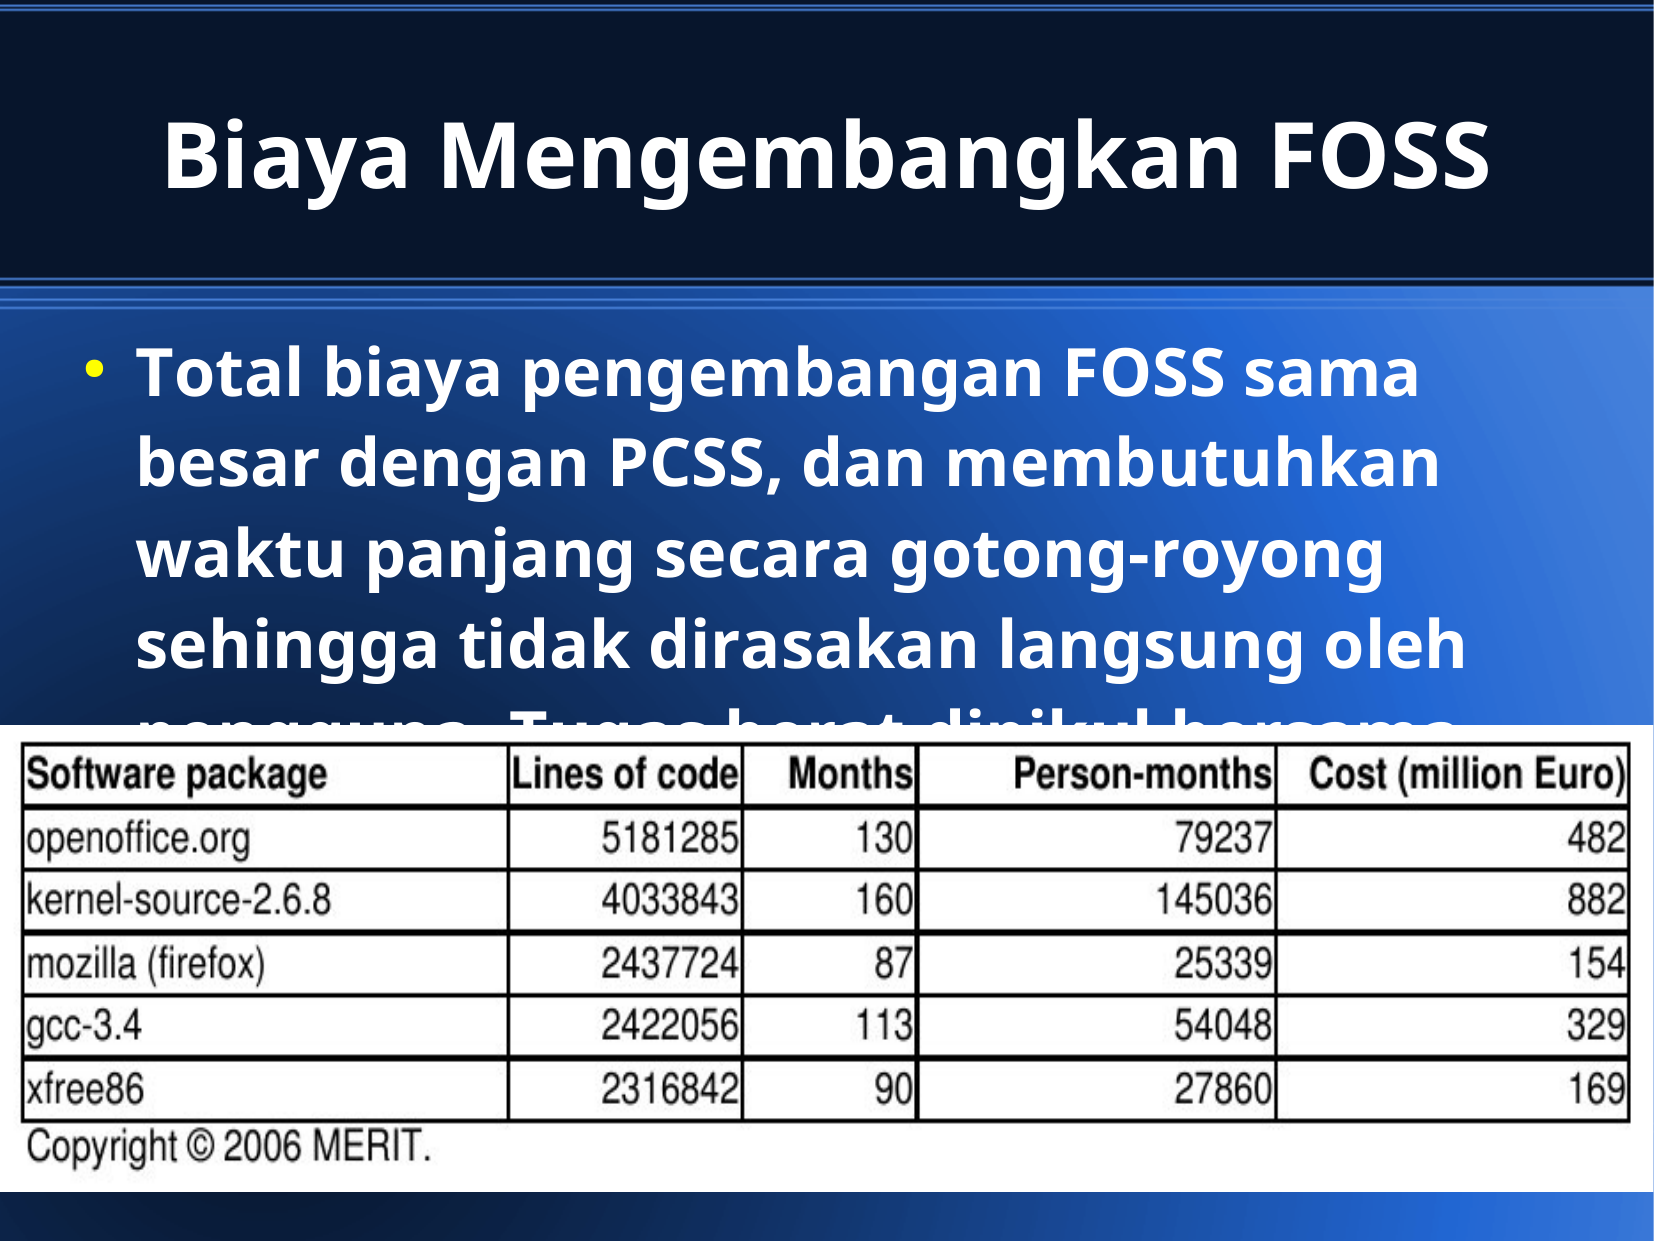

# Biaya Mengembangkan FOSS
Total biaya pengembangan FOSS sama besar dengan PCSS, dan membutuhkan waktu panjang secara gotong-royong sehingga tidak dirasakan langsung oleh pengguna. Tugas berat dipikul bersama menjadi ringan.